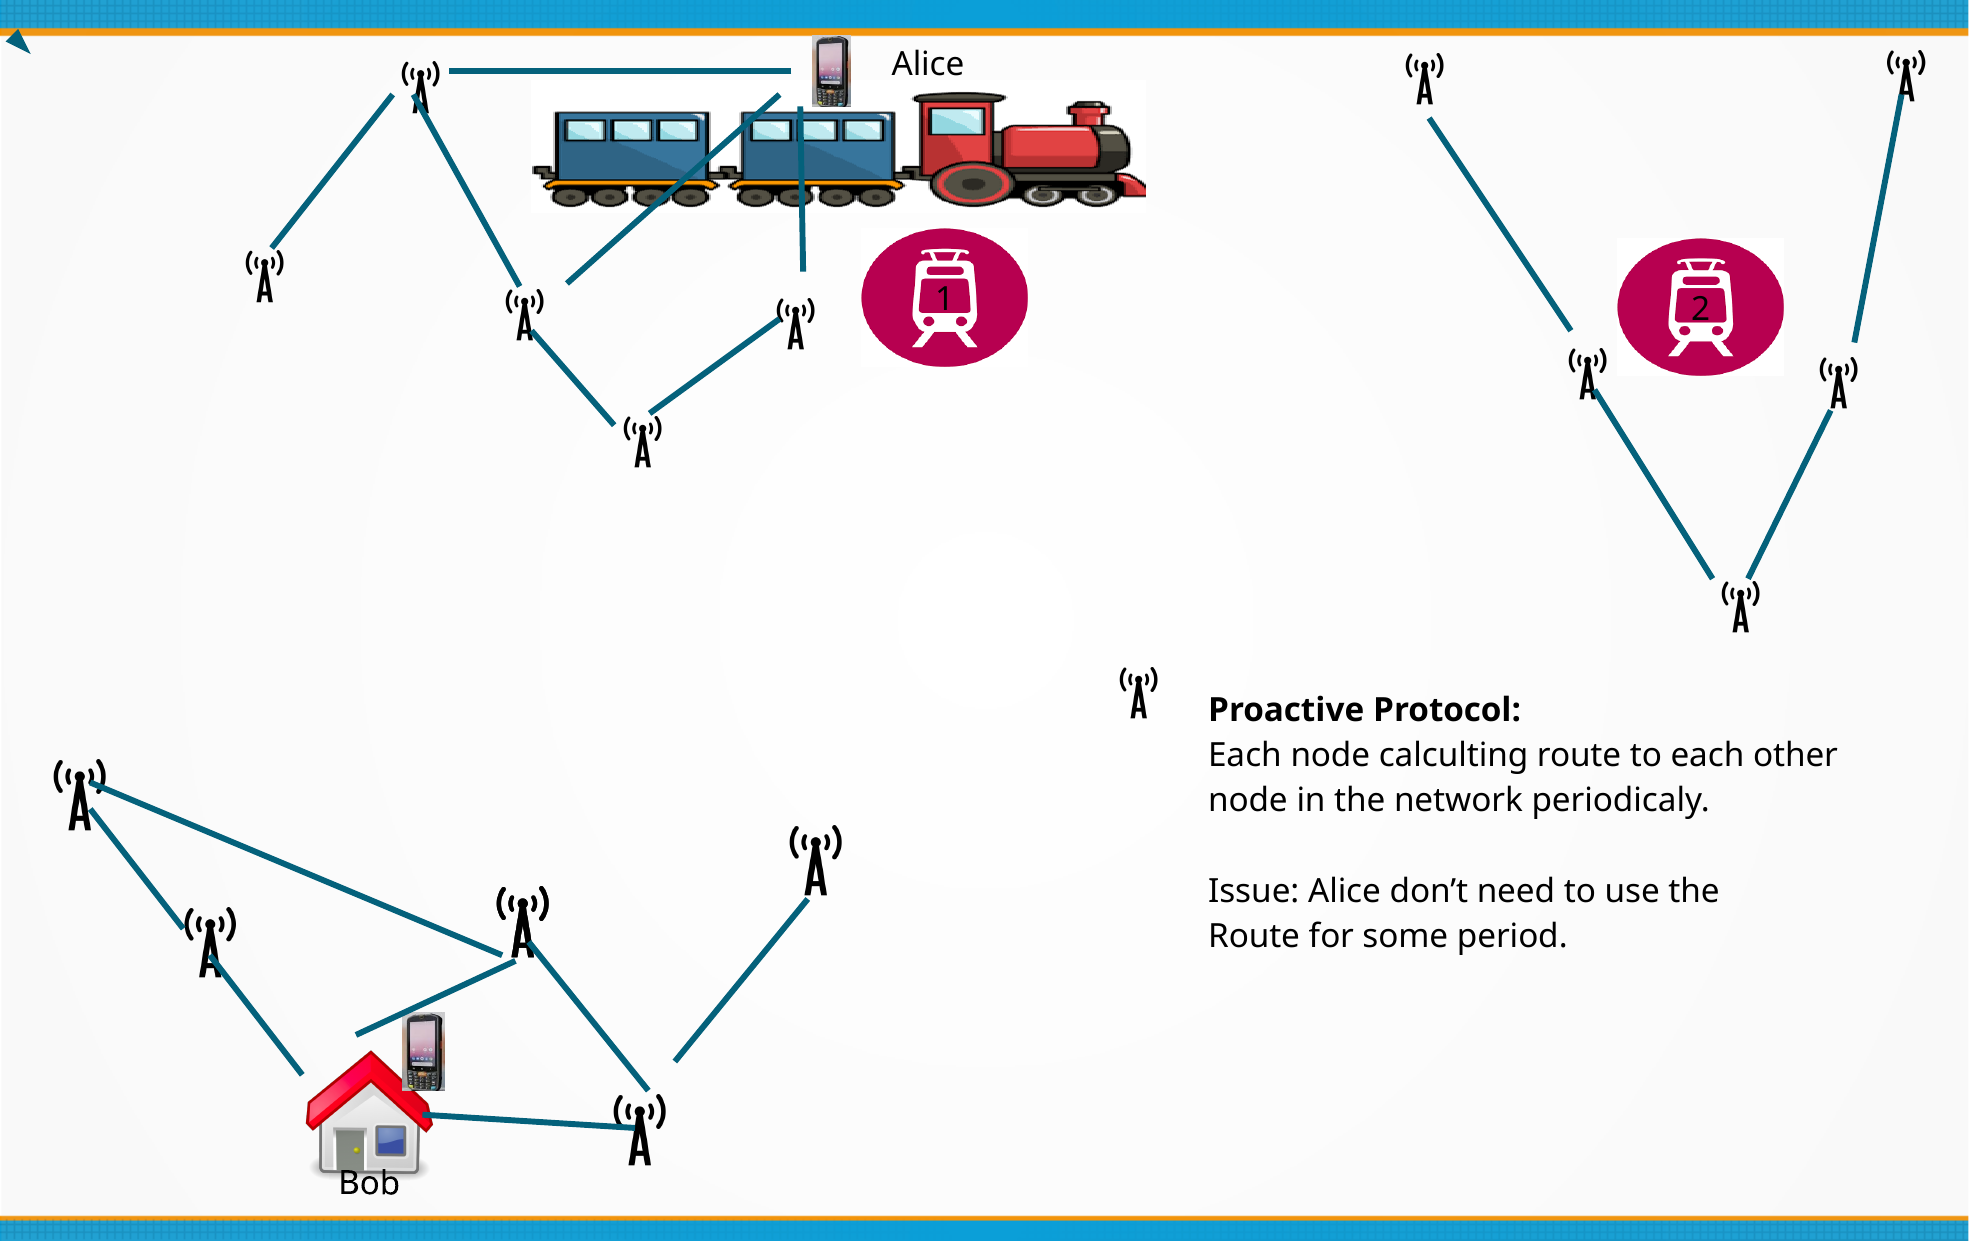

Alice
1
2
Proactive Protocol:
Each node calculting route to each other
node in the network periodicaly.
Issue: Alice don’t need to use the
Route for some period.
Bob